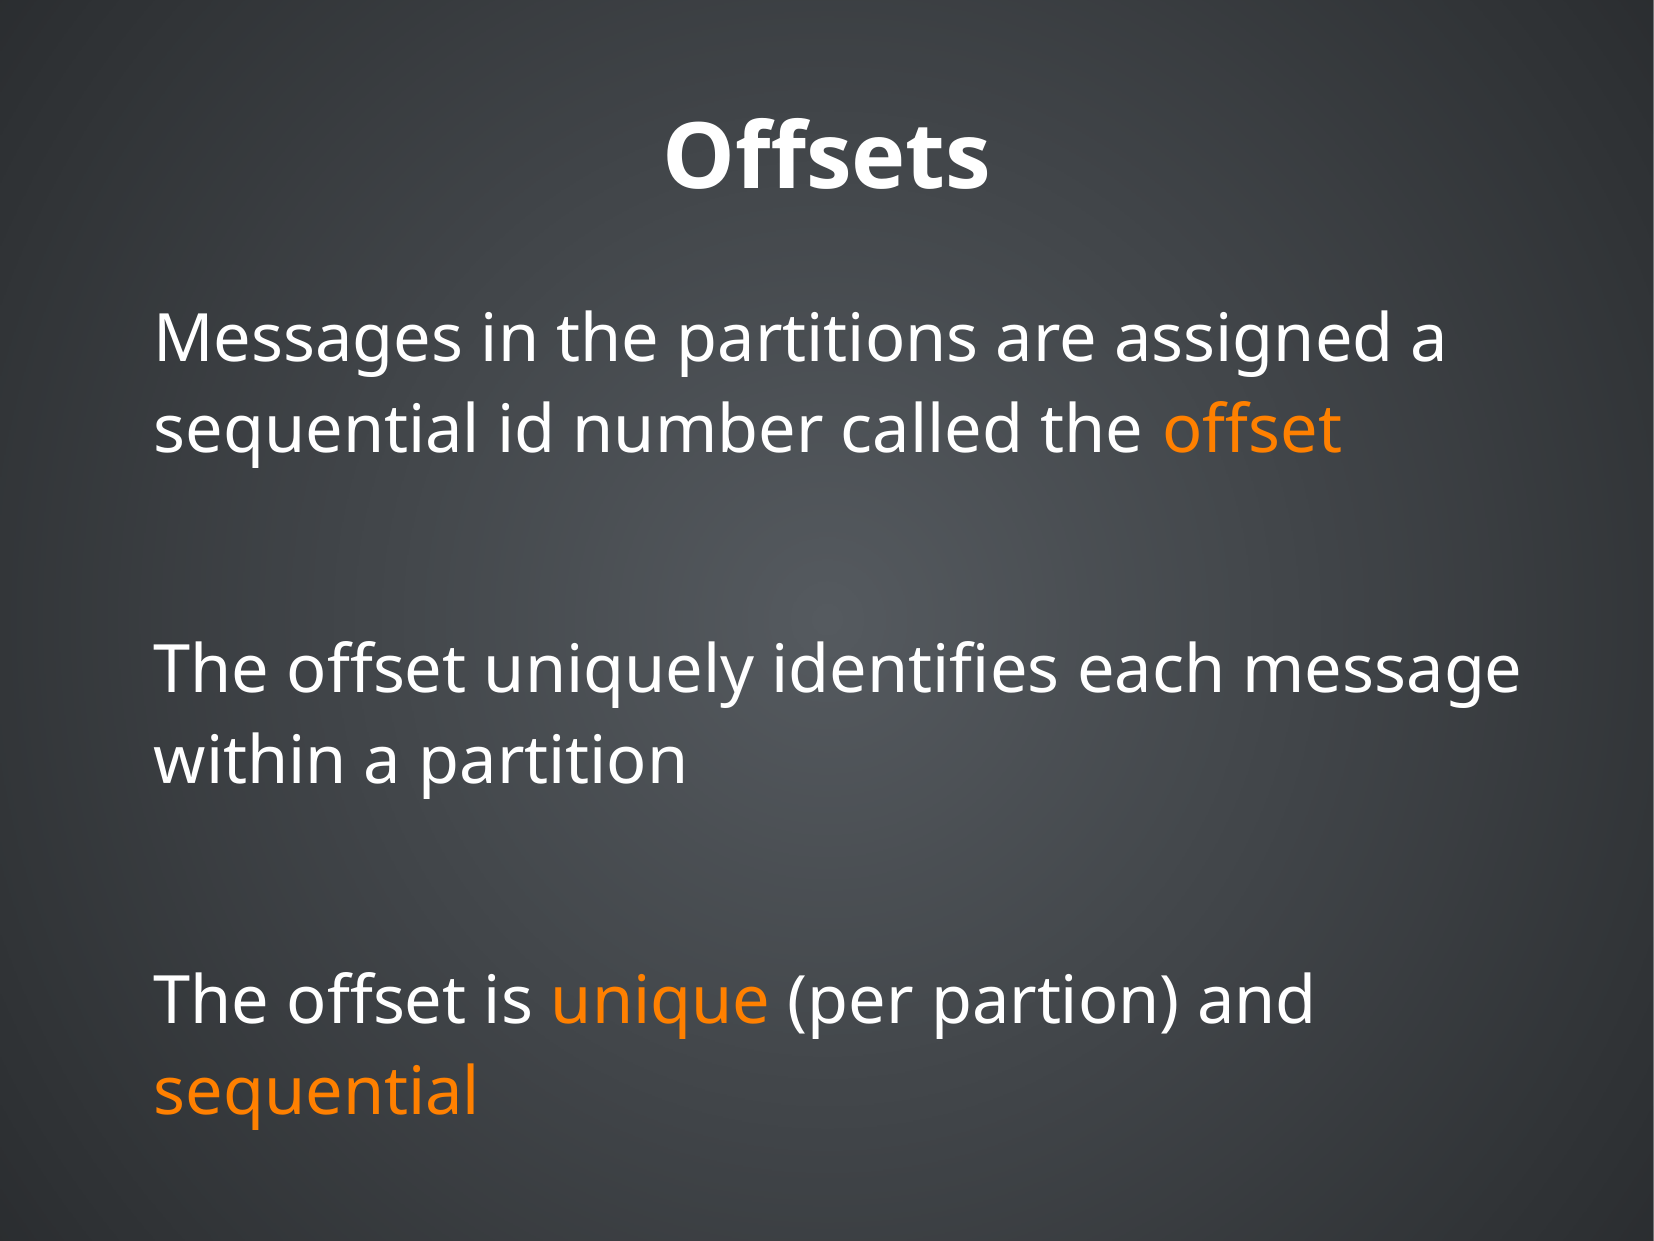

# Offsets
Messages in the partitions are assigned a sequential id number called the offset
The offset uniquely identifies each message within a partition
The offset is unique (per partion) and sequential